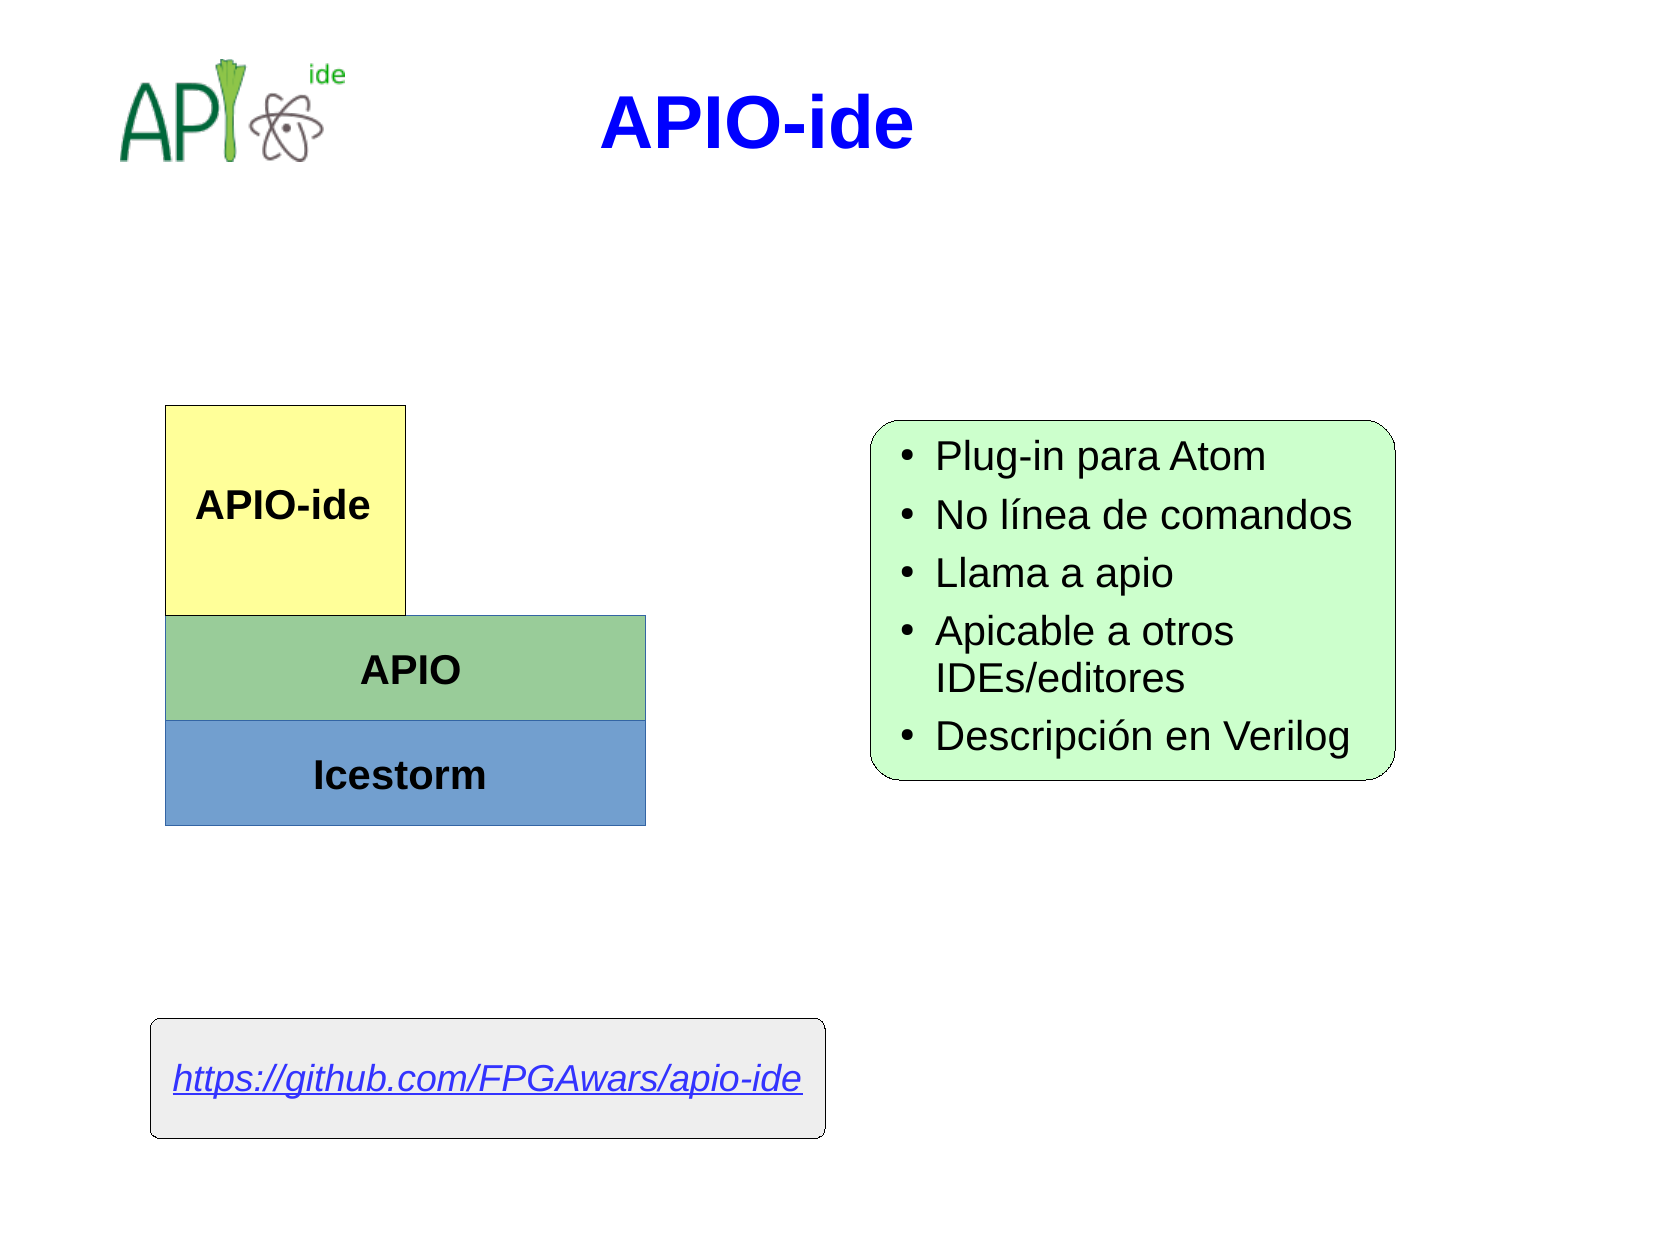

APIO-ide
Plug-in para Atom
No línea de comandos
Llama a apio
Apicable a otros IDEs/editores
Descripción en Verilog
APIO-ide
APIO
Icestorm
https://github.com/FPGAwars/apio-ide